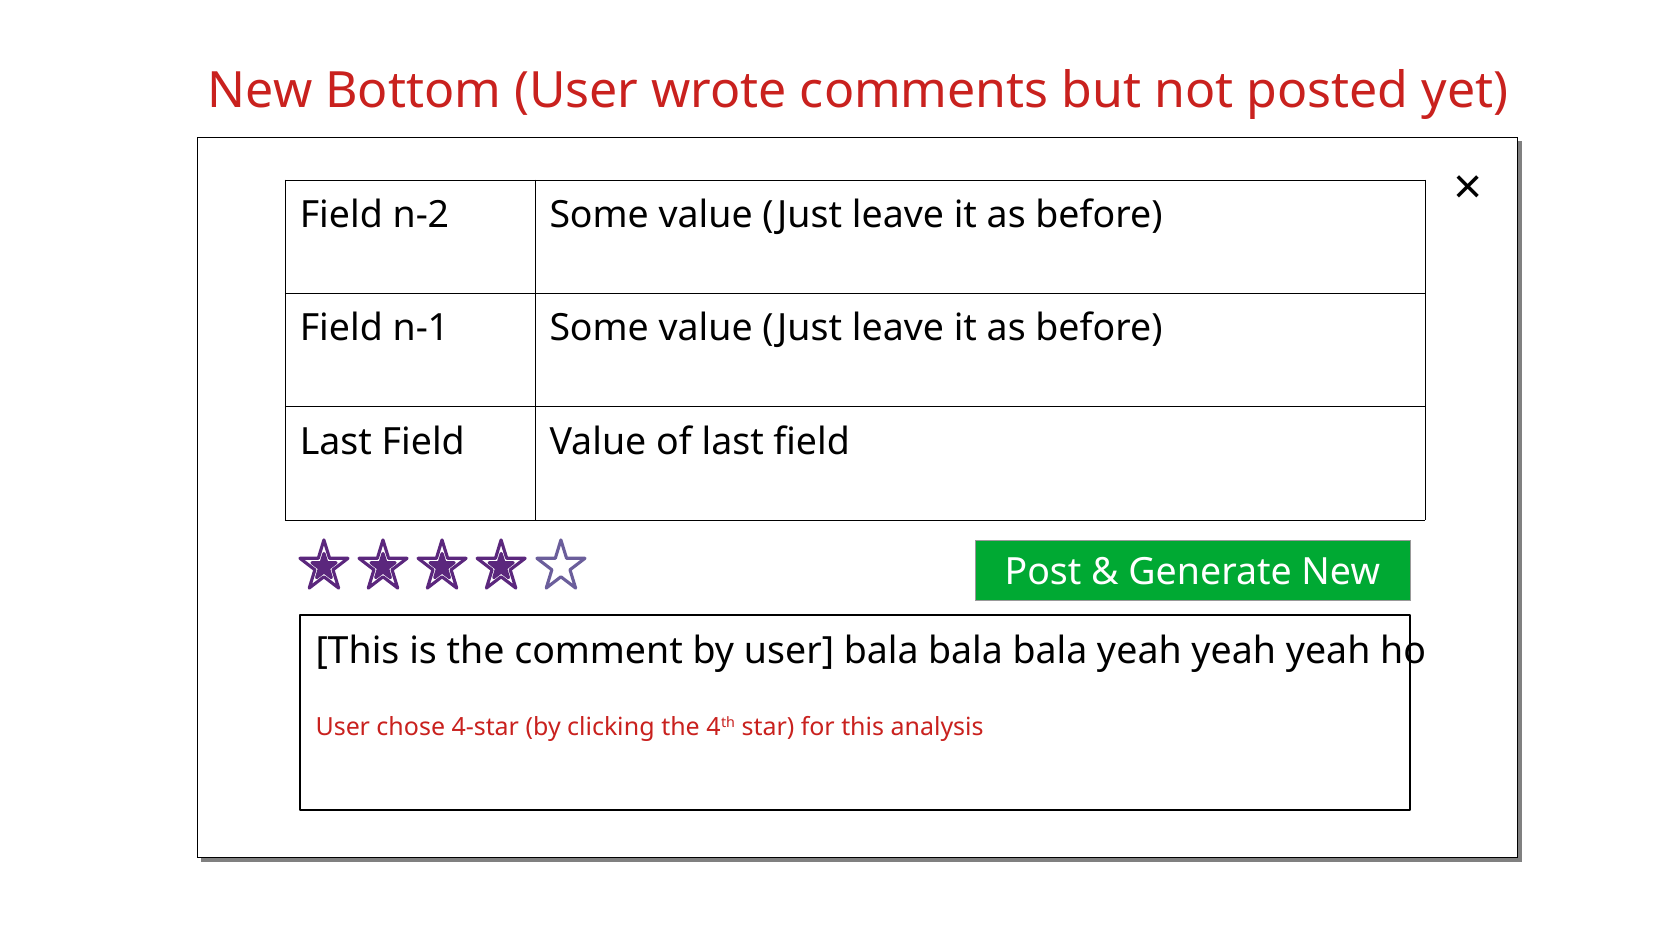

New Bottom (User wrote comments but not posted yet)
×
| Field n-2 | Some value (Just leave it as before) |
| --- | --- |
| Field n-1 | Some value (Just leave it as before) |
| Last Field | Value of last field |
Post & Generate New
[This is the comment by user] bala bala bala yeah yeah yeah ho
User chose 4-star (by clicking the 4th star) for this analysis